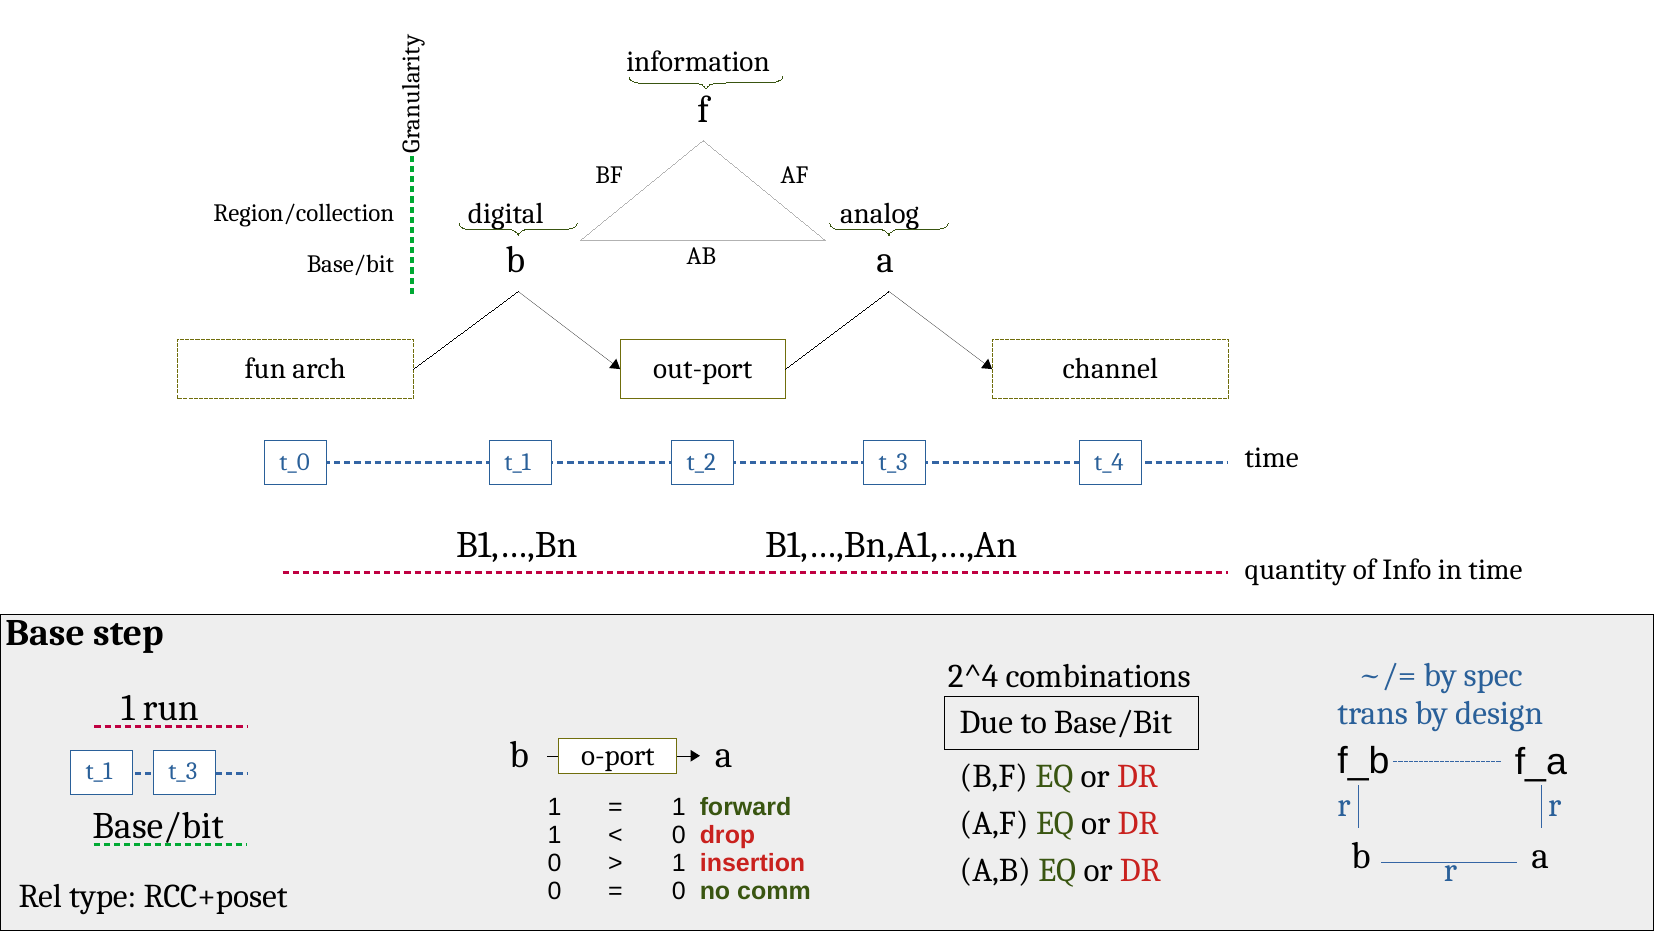

information
Granularity
f
BF
AF
digital
b
analog
a
Region/collection
AB
Base/bit
fun arch
out-port
channel
time
t_0
t_1
t_2
t_3
t_4
B1,…,Bn
B1,…,Bn,A1,…,An
quantity of Info in time
Base step
~/= by spec
trans by design
2^4 combinations
1 run
Due to Base/Bit
b
a
f_b
f_a
o-port
(B,F) EQ or DR
t_1
t_3
r
r
1
1
0
0
1 forward
0 drop
1 insertion
0 no comm
=
<
>
=
(A,F) EQ or DR
Base/bit
b
a
(A,B) EQ or DR
r
Rel type: RCC+poset